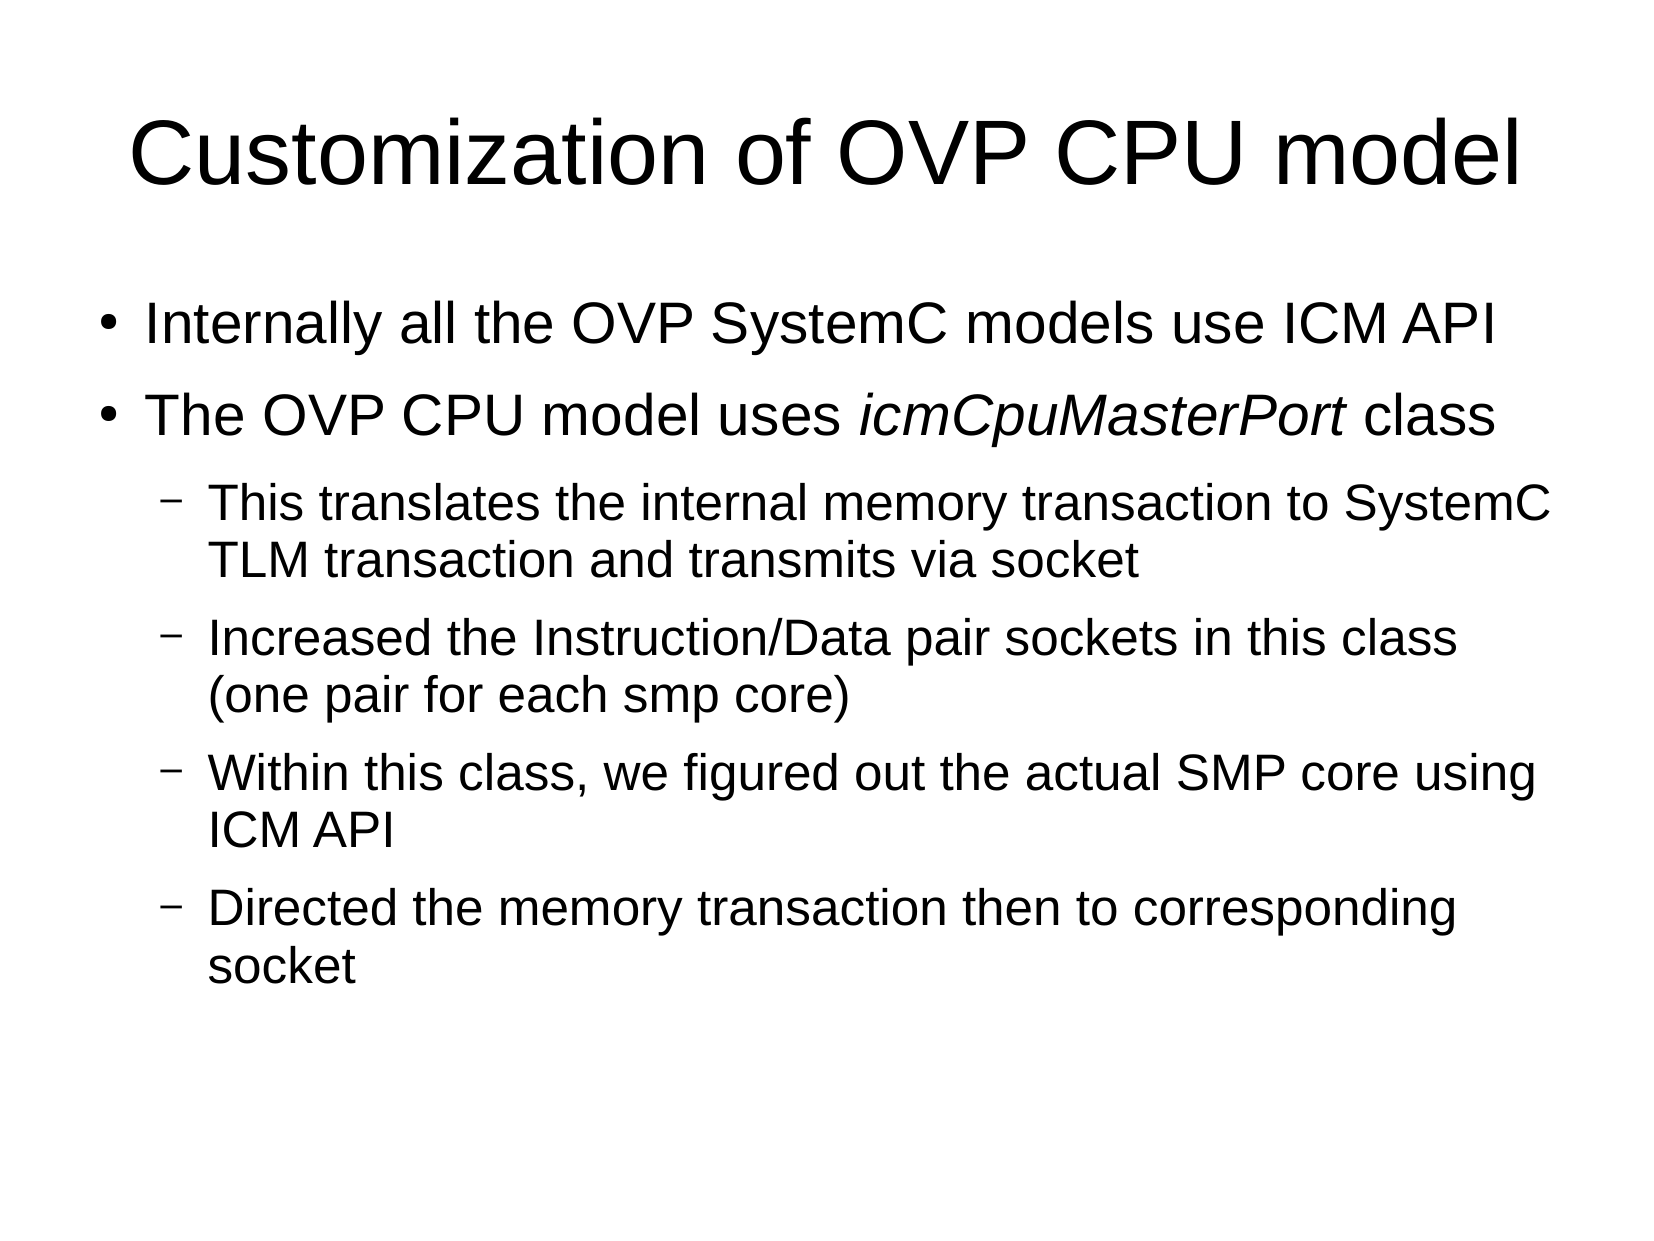

# Customization of OVP CPU model
Internally all the OVP SystemC models use ICM API
The OVP CPU model uses icmCpuMasterPort class
This translates the internal memory transaction to SystemC TLM transaction and transmits via socket
Increased the Instruction/Data pair sockets in this class (one pair for each smp core)
Within this class, we figured out the actual SMP core using ICM API
Directed the memory transaction then to corresponding socket